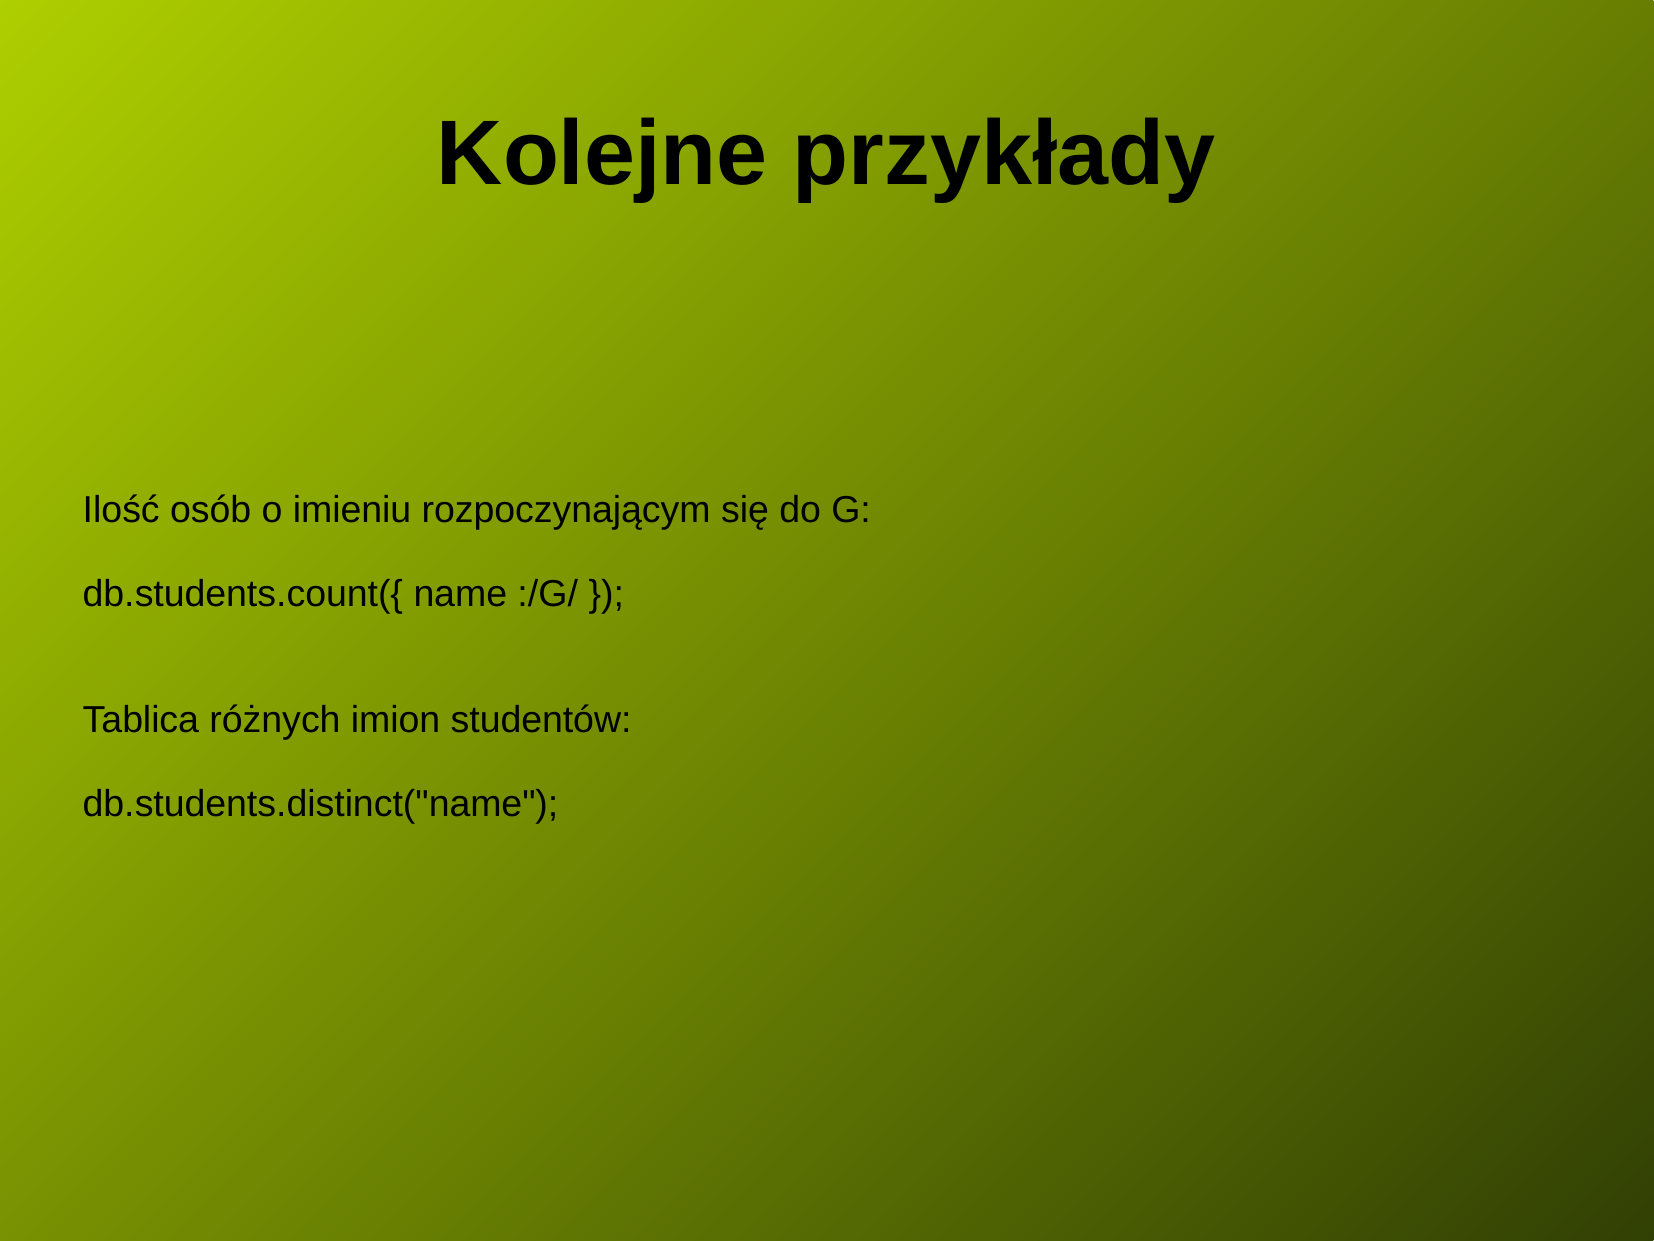

# Kolejne przykłady
Ilość osób o imieniu rozpoczynającym się do G:
db.students.count({ name :/G/ });
Tablica różnych imion studentów:
db.students.distinct("name");